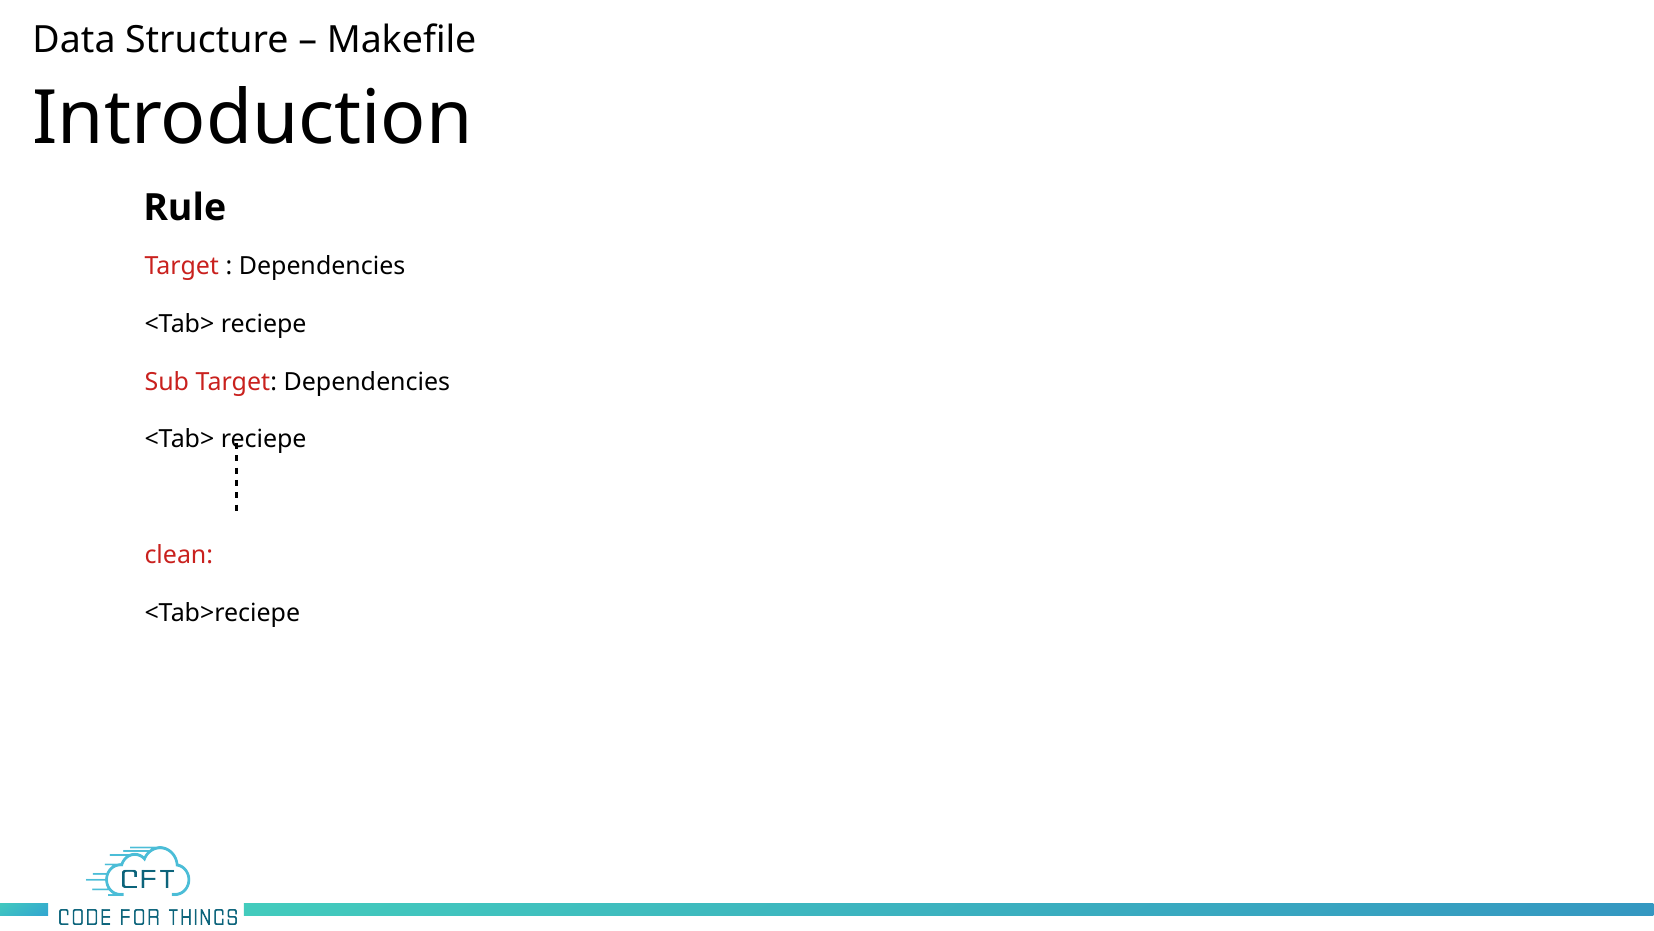

# Data Structure – Makefile Introduction
Rule
Target : Dependencies
<Tab> reciepe
Sub Target: Dependencies
<Tab> reciepe
clean:
<Tab>reciepe